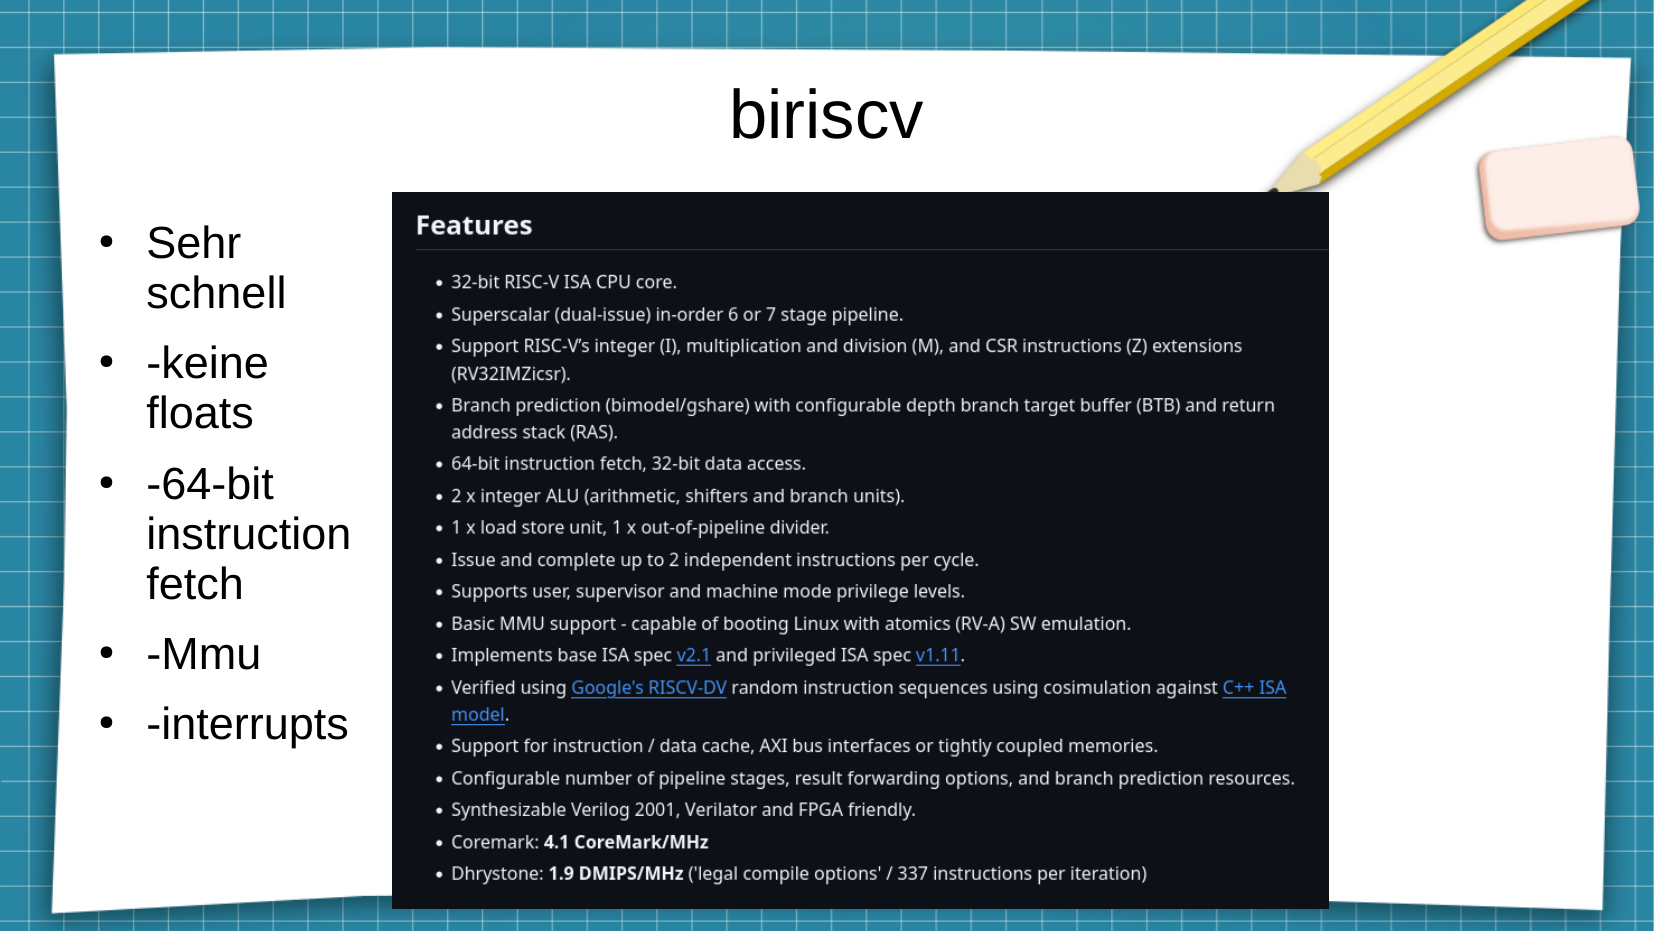

# biriscv
Sehr schnell
-keine floats
-64-bit instruction fetch
-Mmu
-interrupts